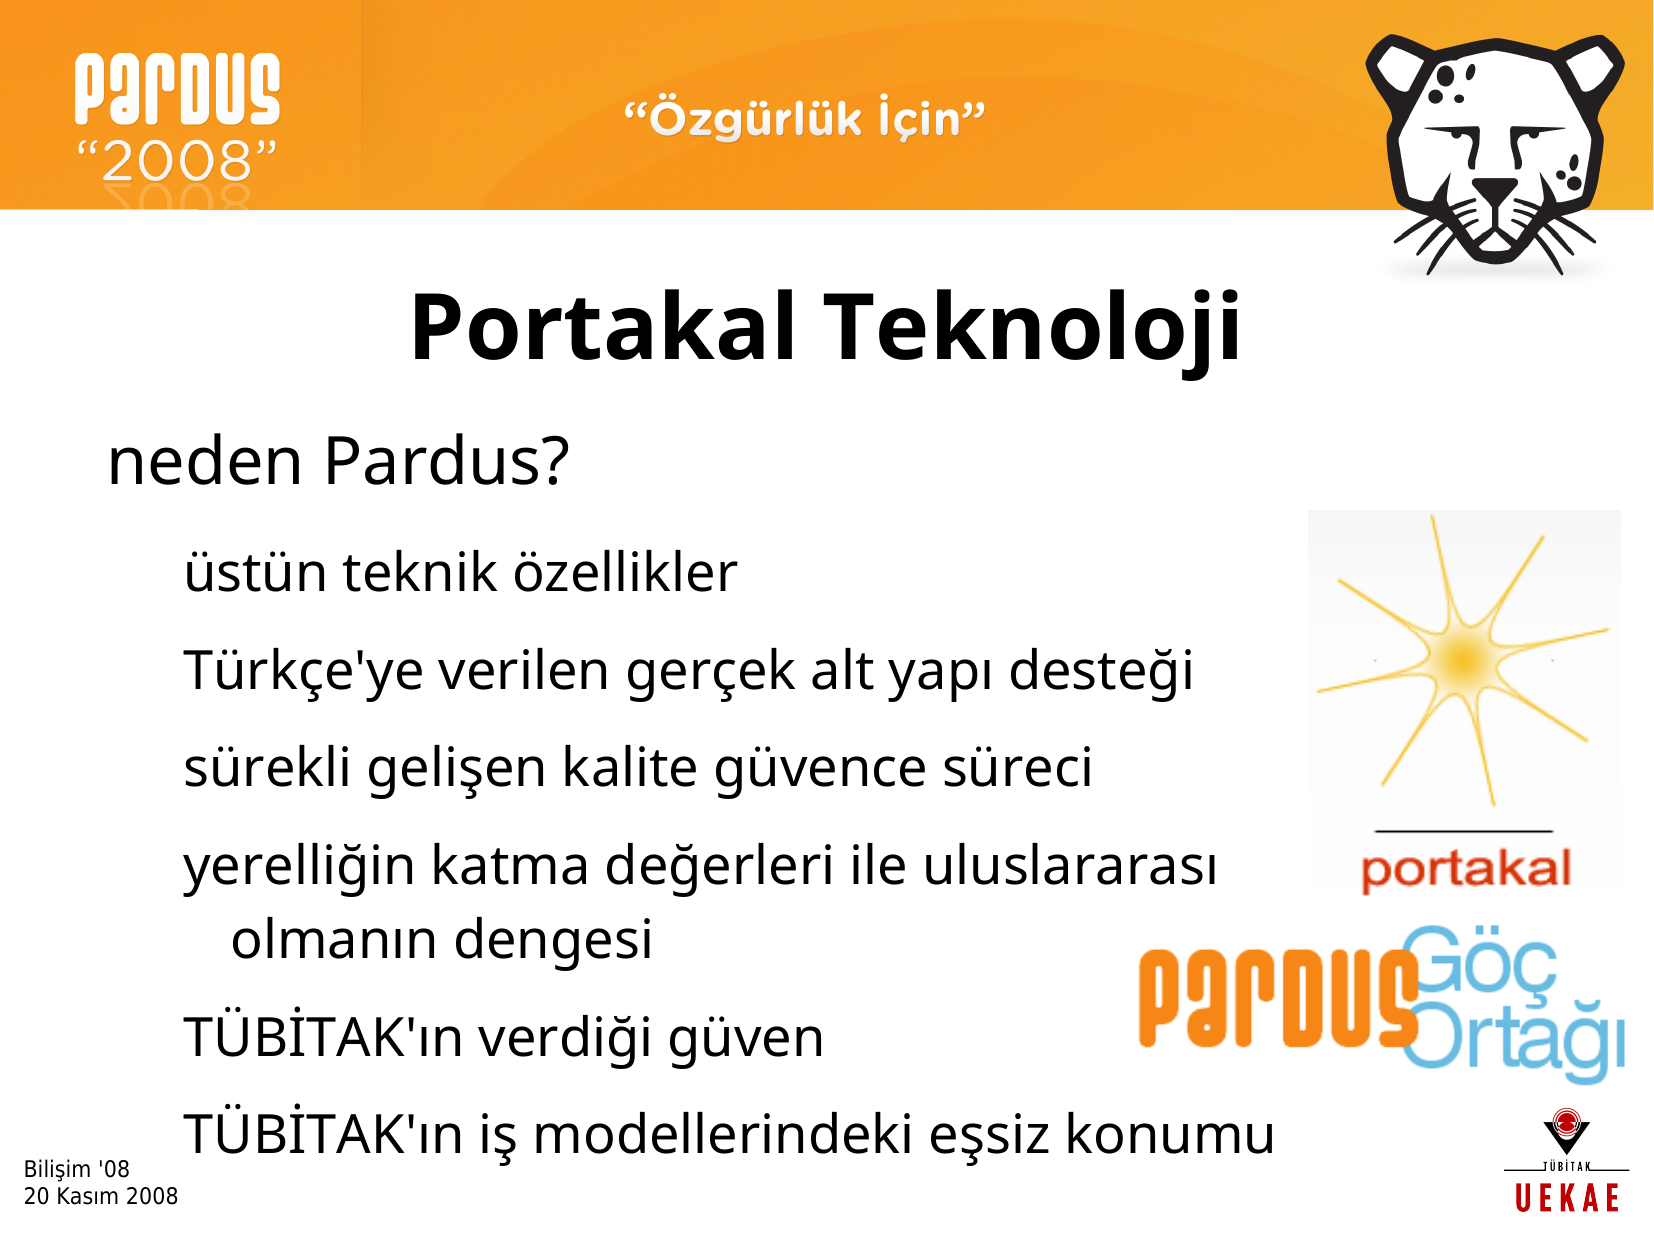

# Portakal Teknoloji
neden Pardus?
üstün teknik özellikler
Türkçe'ye verilen gerçek alt yapı desteği
sürekli gelişen kalite güvence süreci
yerelliğin katma değerleri ile uluslararası olmanın dengesi
TÜBİTAK'ın verdiği güven
TÜBİTAK'ın iş modellerindeki eşsiz konumu